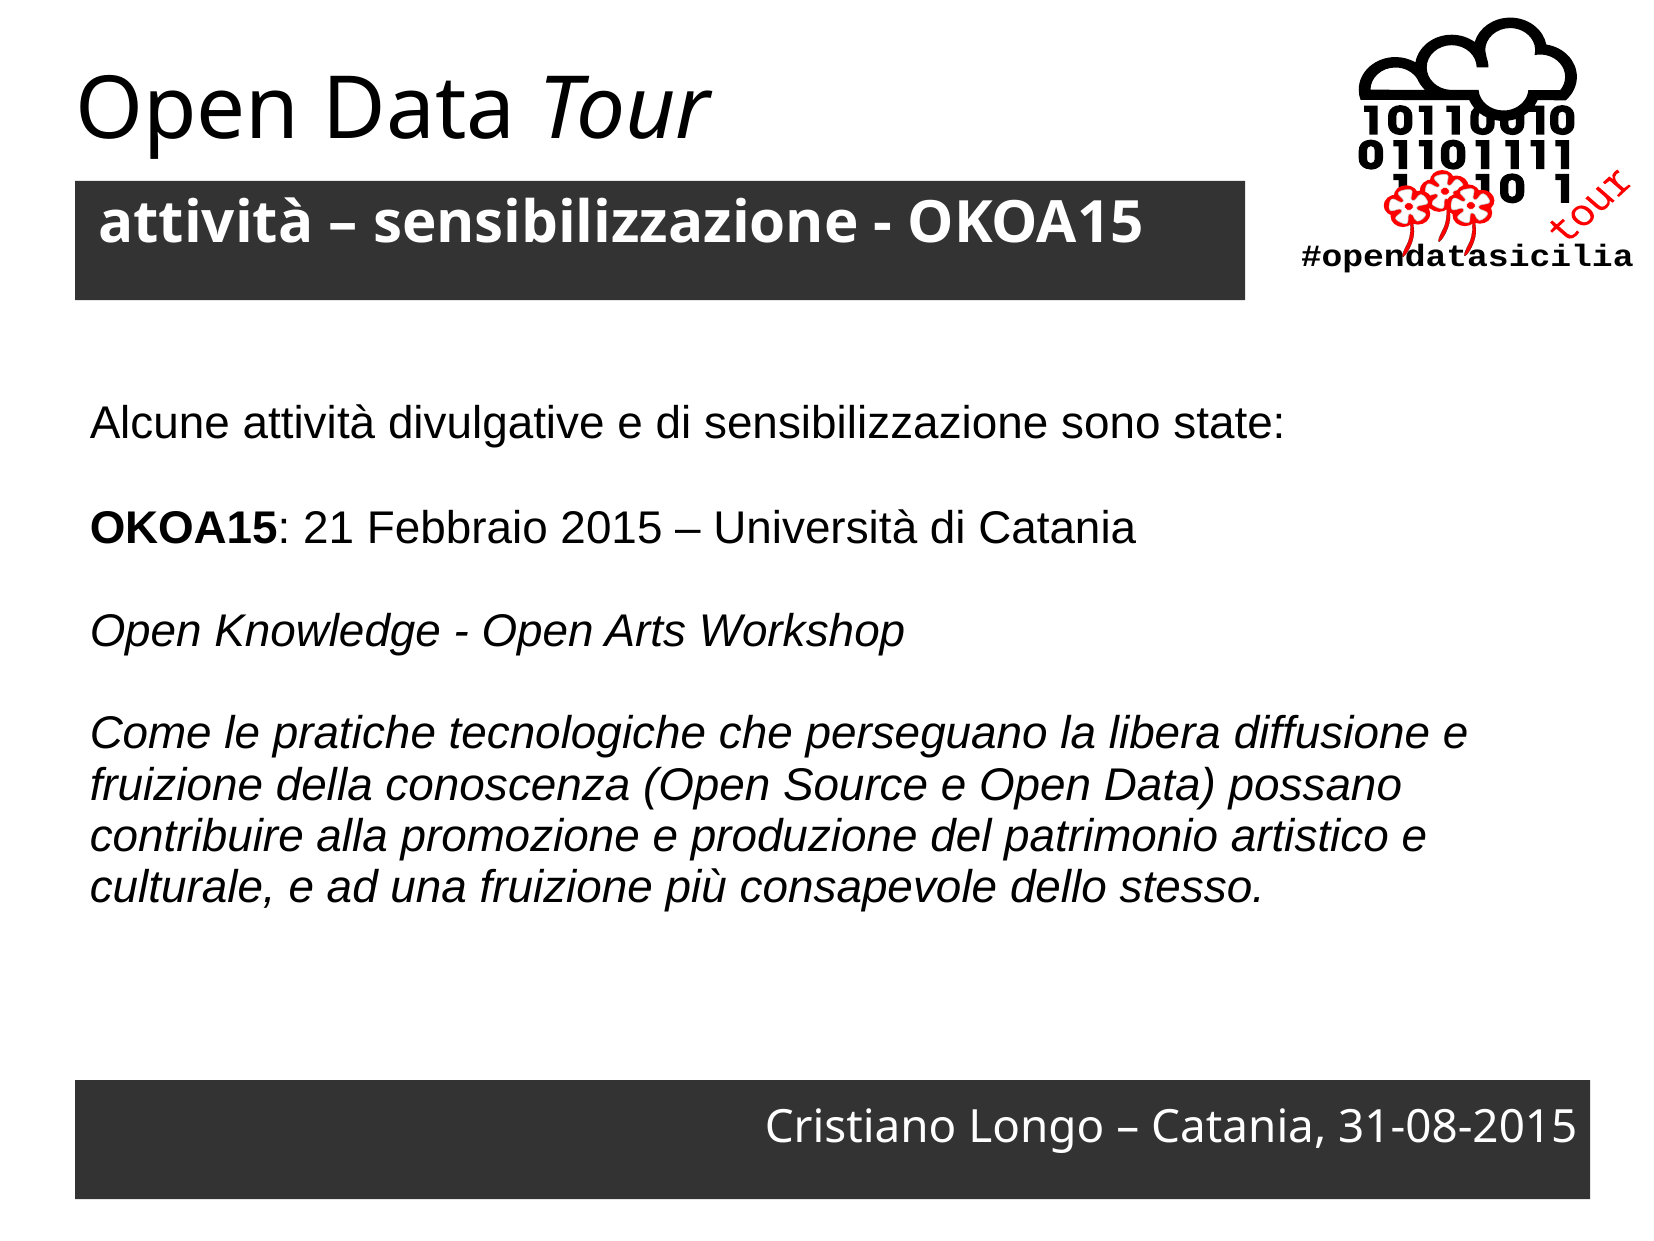

# Open Data Tour
 attività – sensibilizzazione - OKOA15
Alcune attività divulgative e di sensibilizzazione sono state:
OKOA15: 21 Febbraio 2015 – Università di Catania
Open Knowledge - Open Arts Workshop
Come le pratiche tecnologiche che perseguano la libera diffusione e fruizione della conoscenza (Open Source e Open Data) possano contribuire alla promozione e produzione del patrimonio artistico e culturale, e ad una fruizione più consapevole dello stesso.
 Cristiano Longo – Catania, 31-08-2015